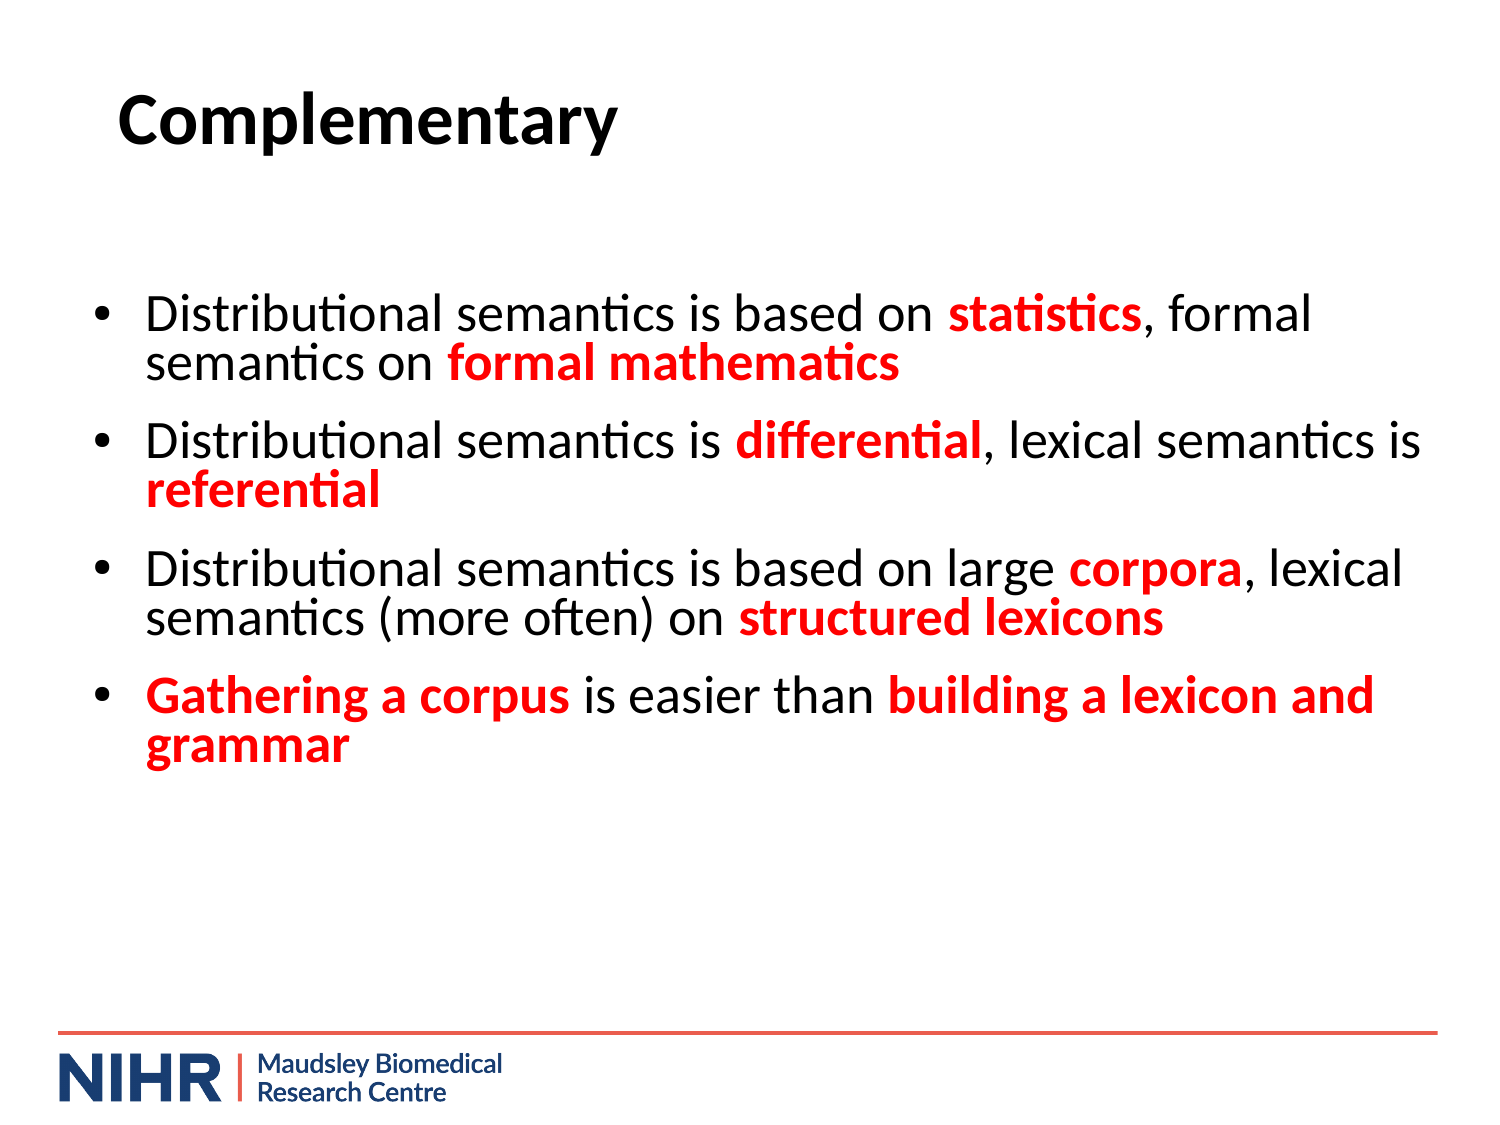

# Complementary
Distributional semantics is based on statistics, formal semantics on formal mathematics
Distributional semantics is differential, lexical semantics is referential
Distributional semantics is based on large corpora, lexical semantics (more often) on structured lexicons
Gathering a corpus is easier than building a lexicon and grammar